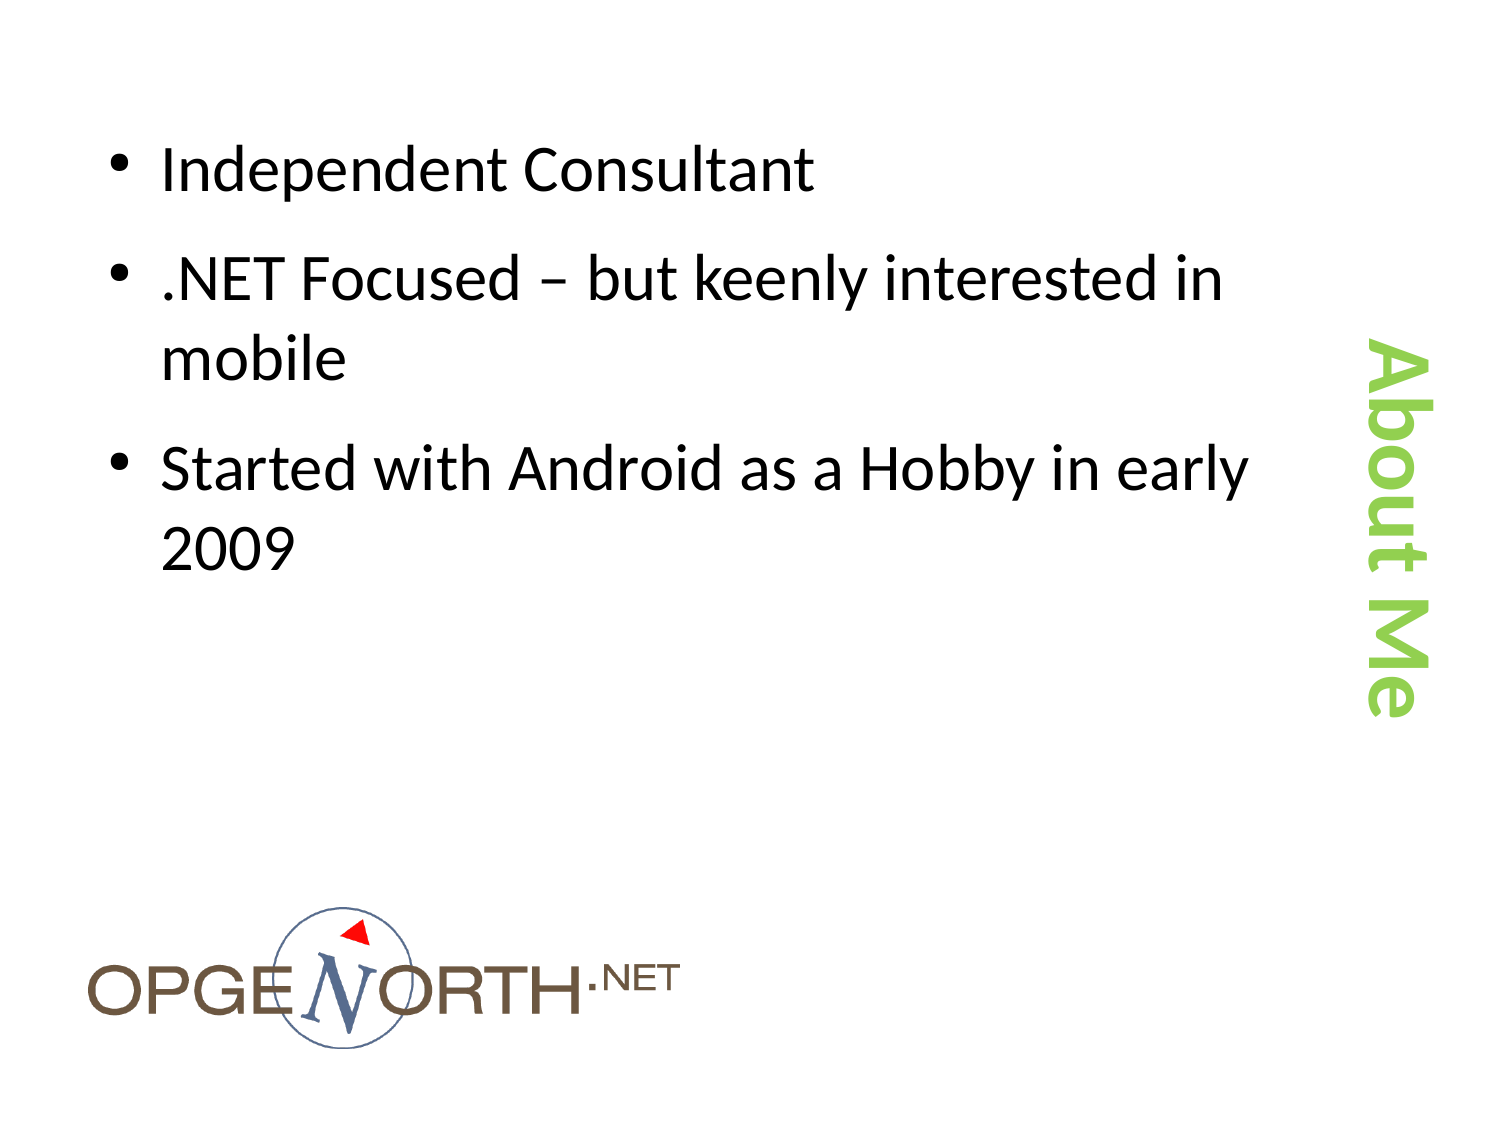

Independent Consultant
.NET Focused – but keenly interested in mobile
Started with Android as a Hobby in early 2009
# About Me